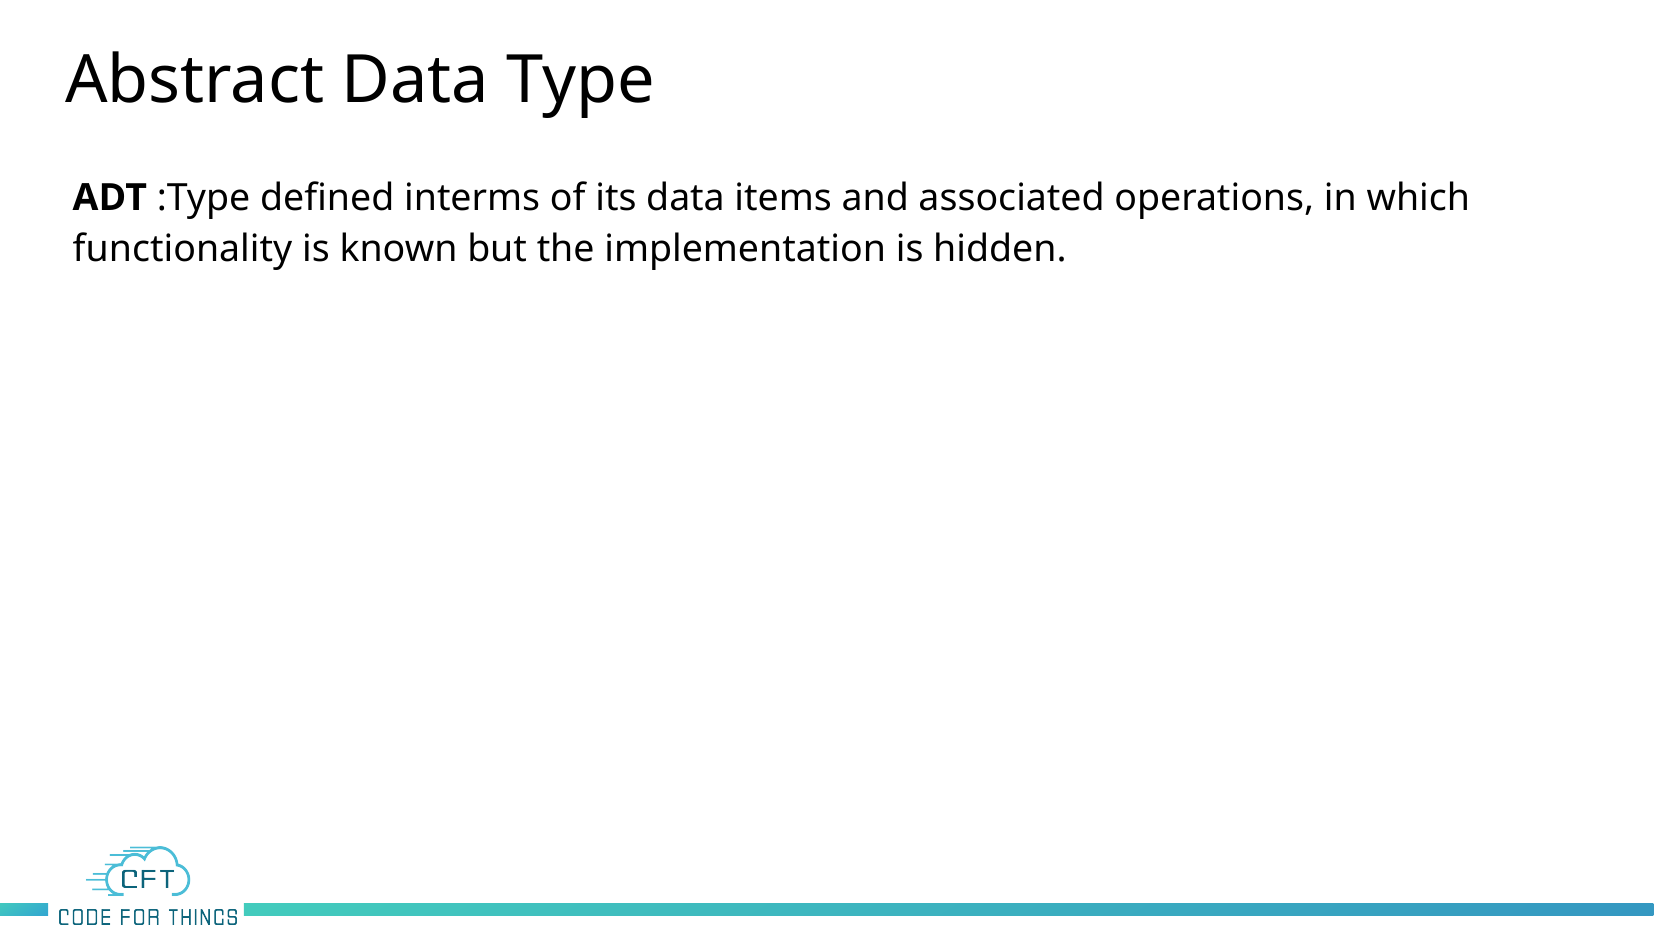

# Abstract Data Type
ADT :Type defined interms of its data items and associated operations, in which functionality is known but the implementation is hidden.